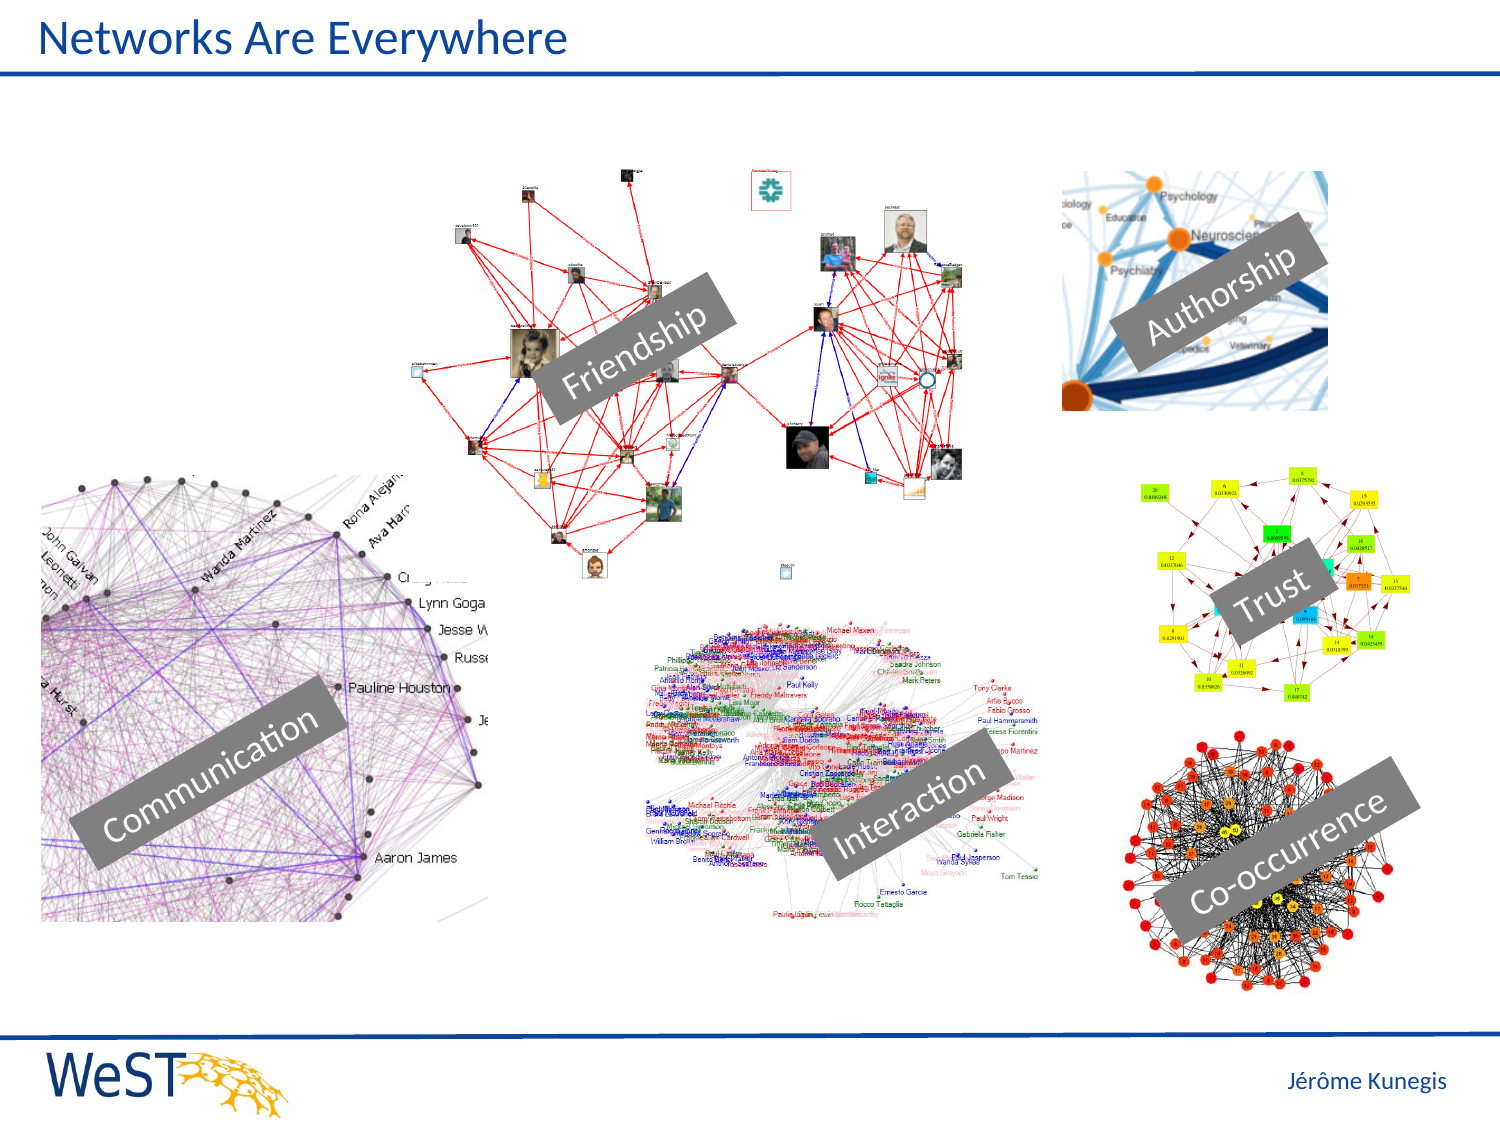

Networks Are Everywhere
Authorship
Friendship
Trust
Communication
Interaction
Co-occurrence